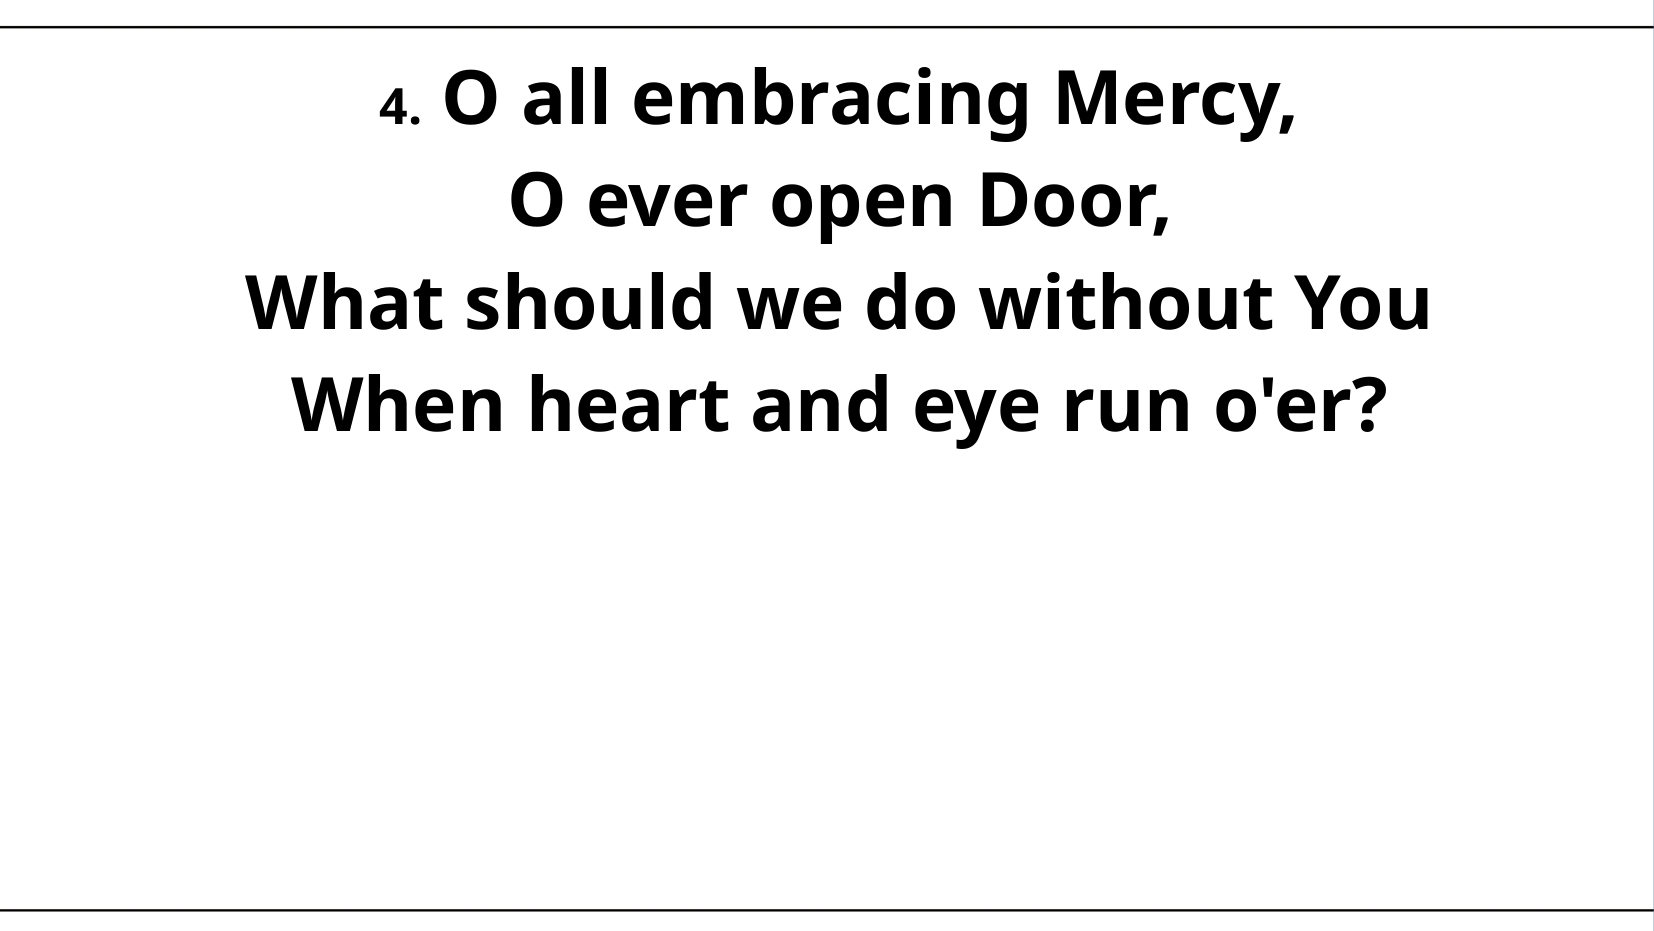

4. O all embracing Mercy,
O ever open Door,
What should we do without You
When heart and eye run o'er?